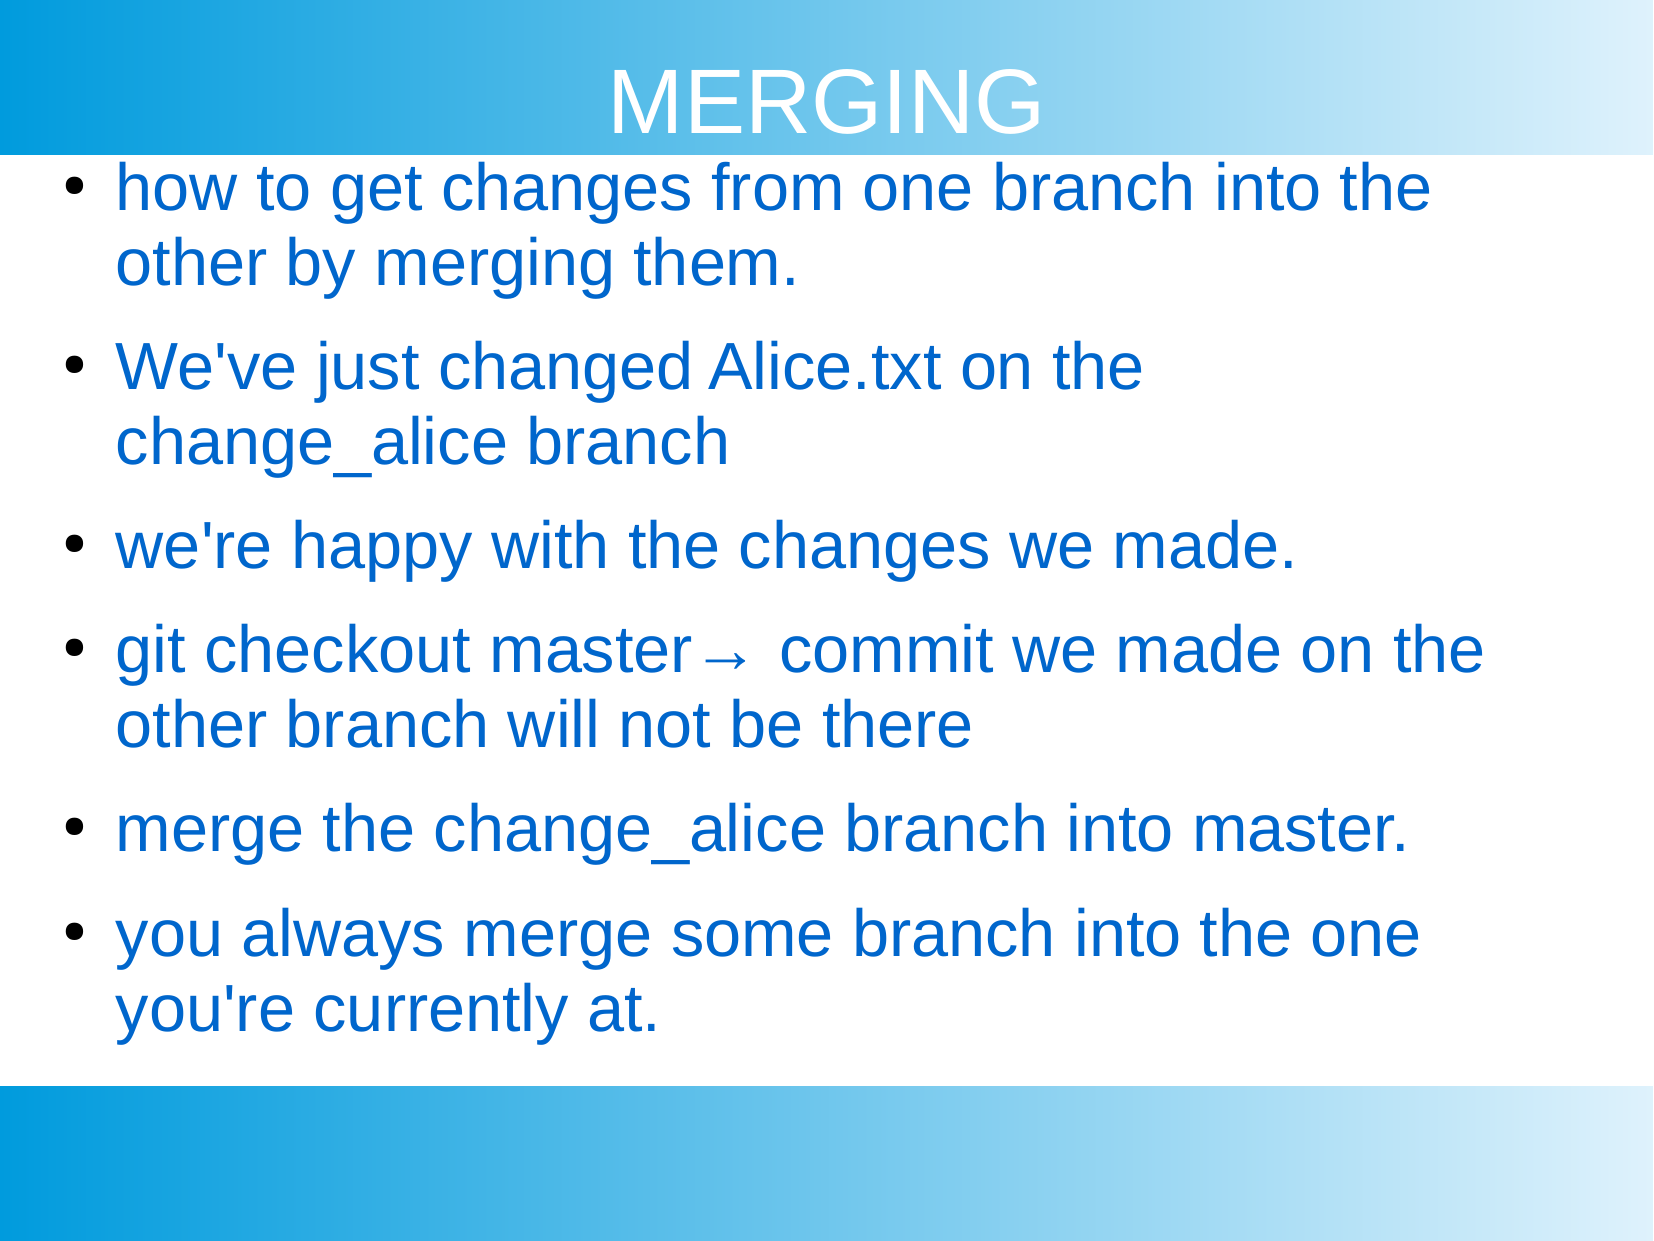

# MERGING
how to get changes from one branch into the other by merging them.
We've just changed Alice.txt on the change_alice branch
we're happy with the changes we made.
git checkout master→ commit we made on the other branch will not be there
merge the change_alice branch into master.
you always merge some branch into the one you're currently at.